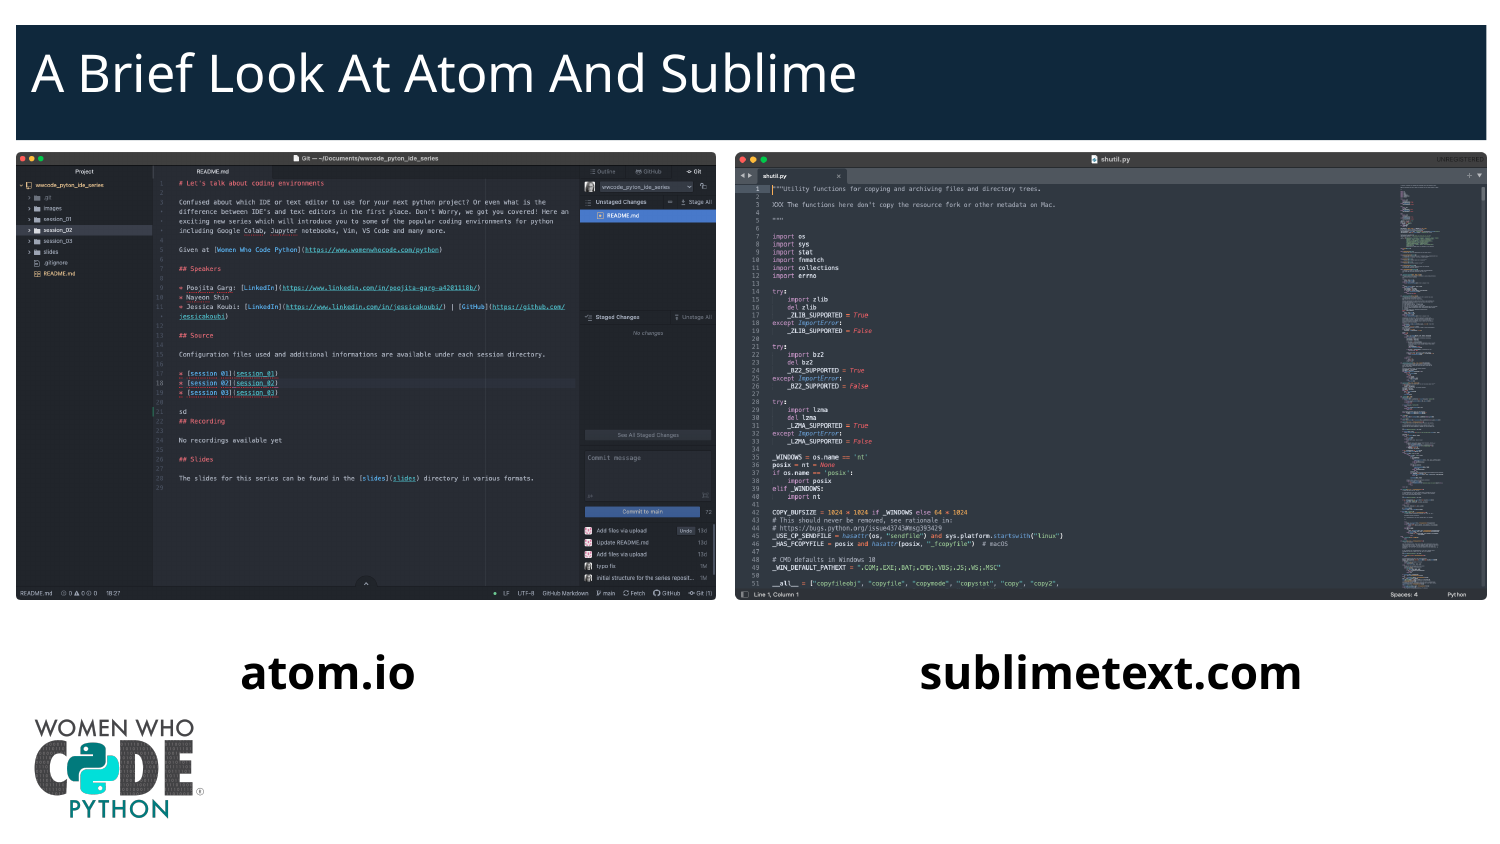

A Brief Look At Atom And Sublime
atom.io
sublimetext.com